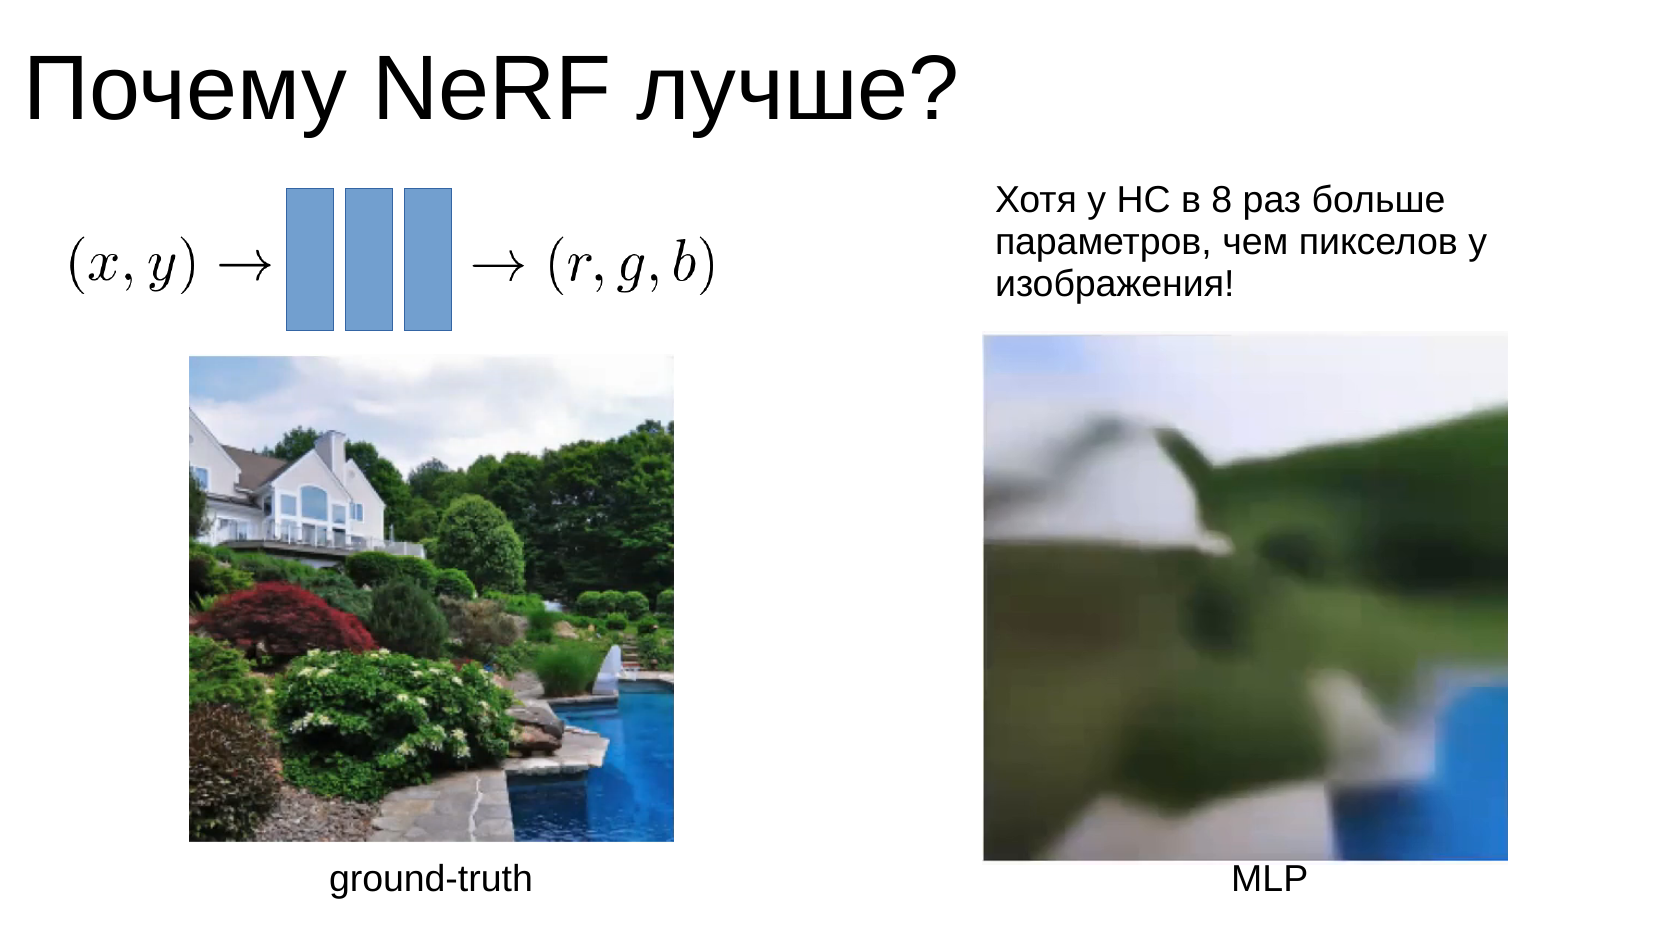

# Почему NeRF лучше?
Хотя у НС в 8 раз больше параметров, чем пикселов у изображения!
ground-truth
MLP